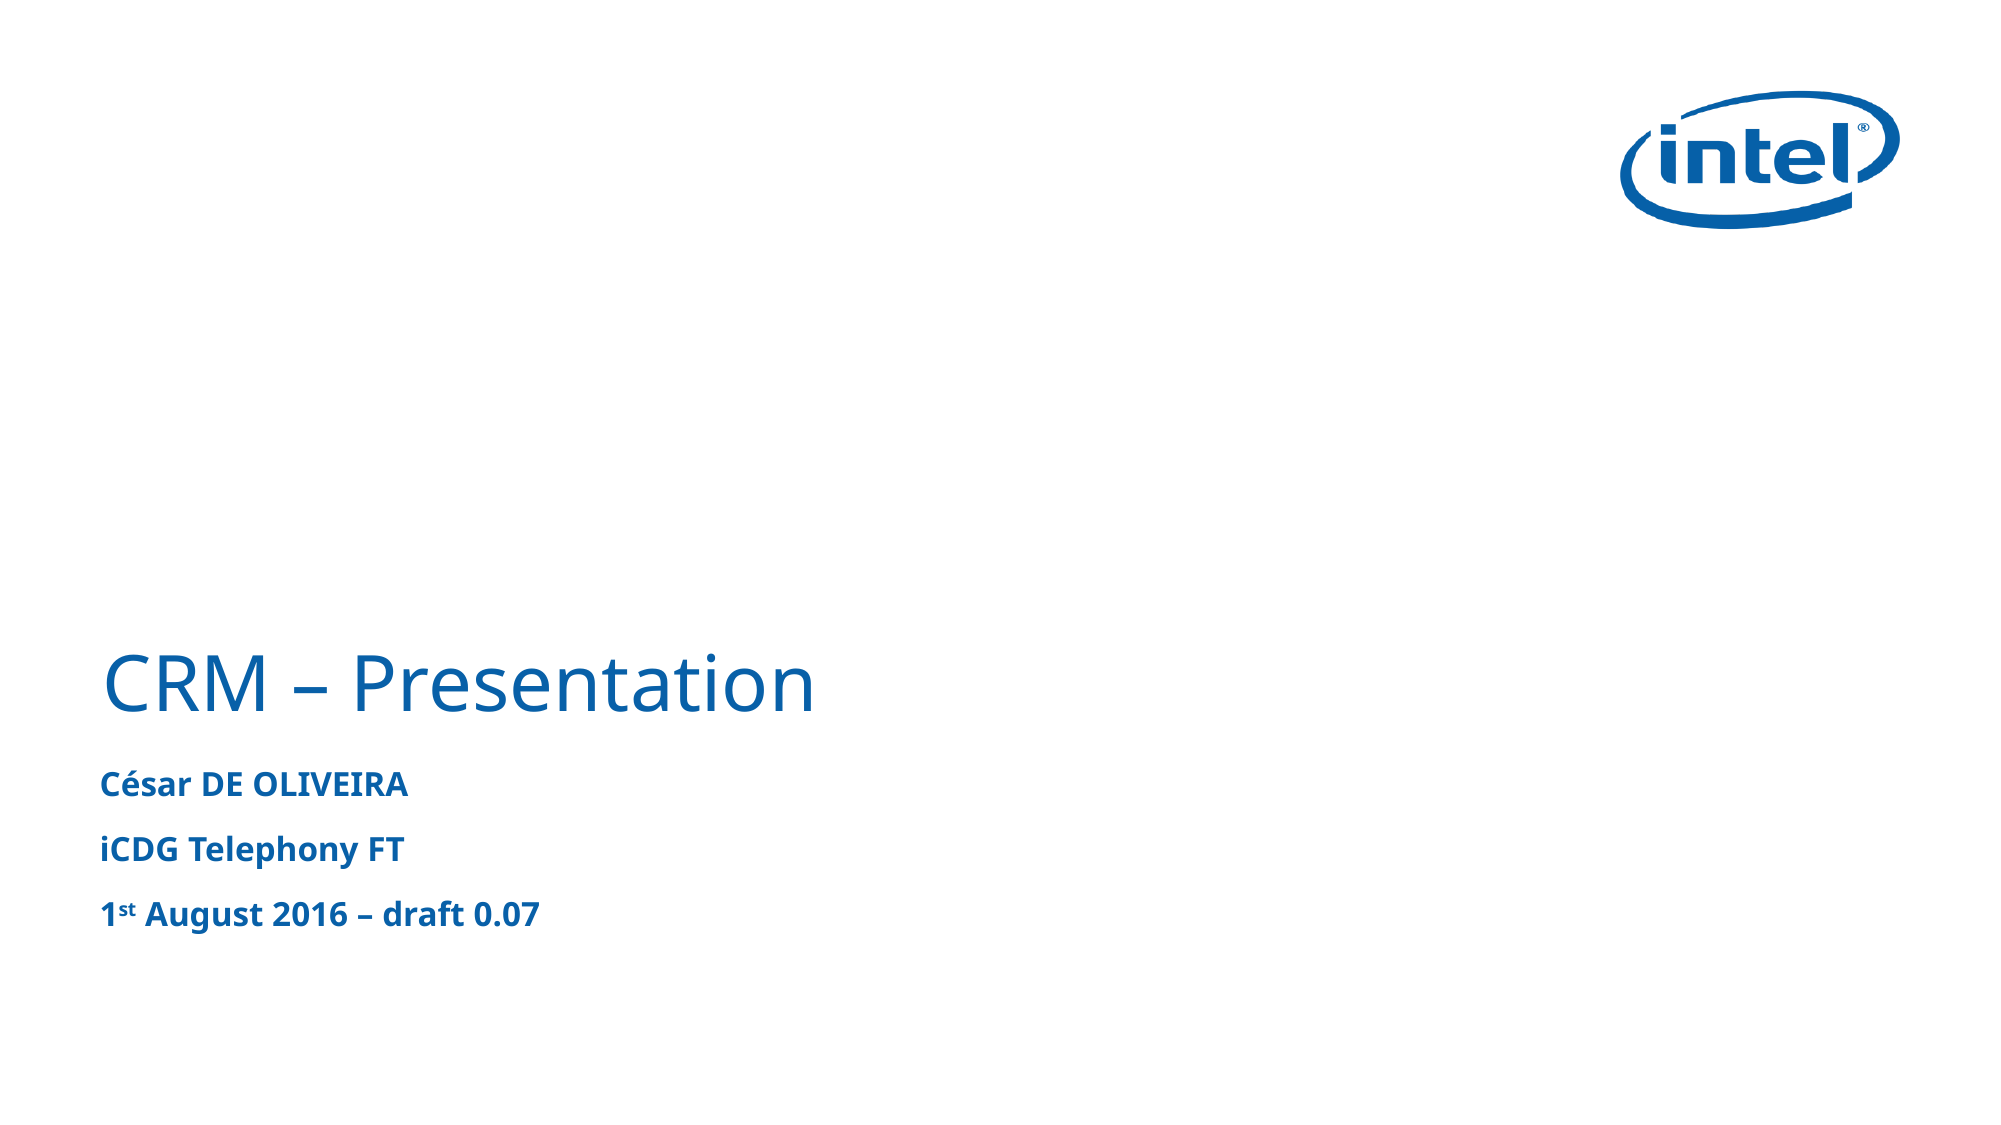

CRM – Presentation
César DE OLIVEIRA
iCDG Telephony FT
1st August 2016 – draft 0.07